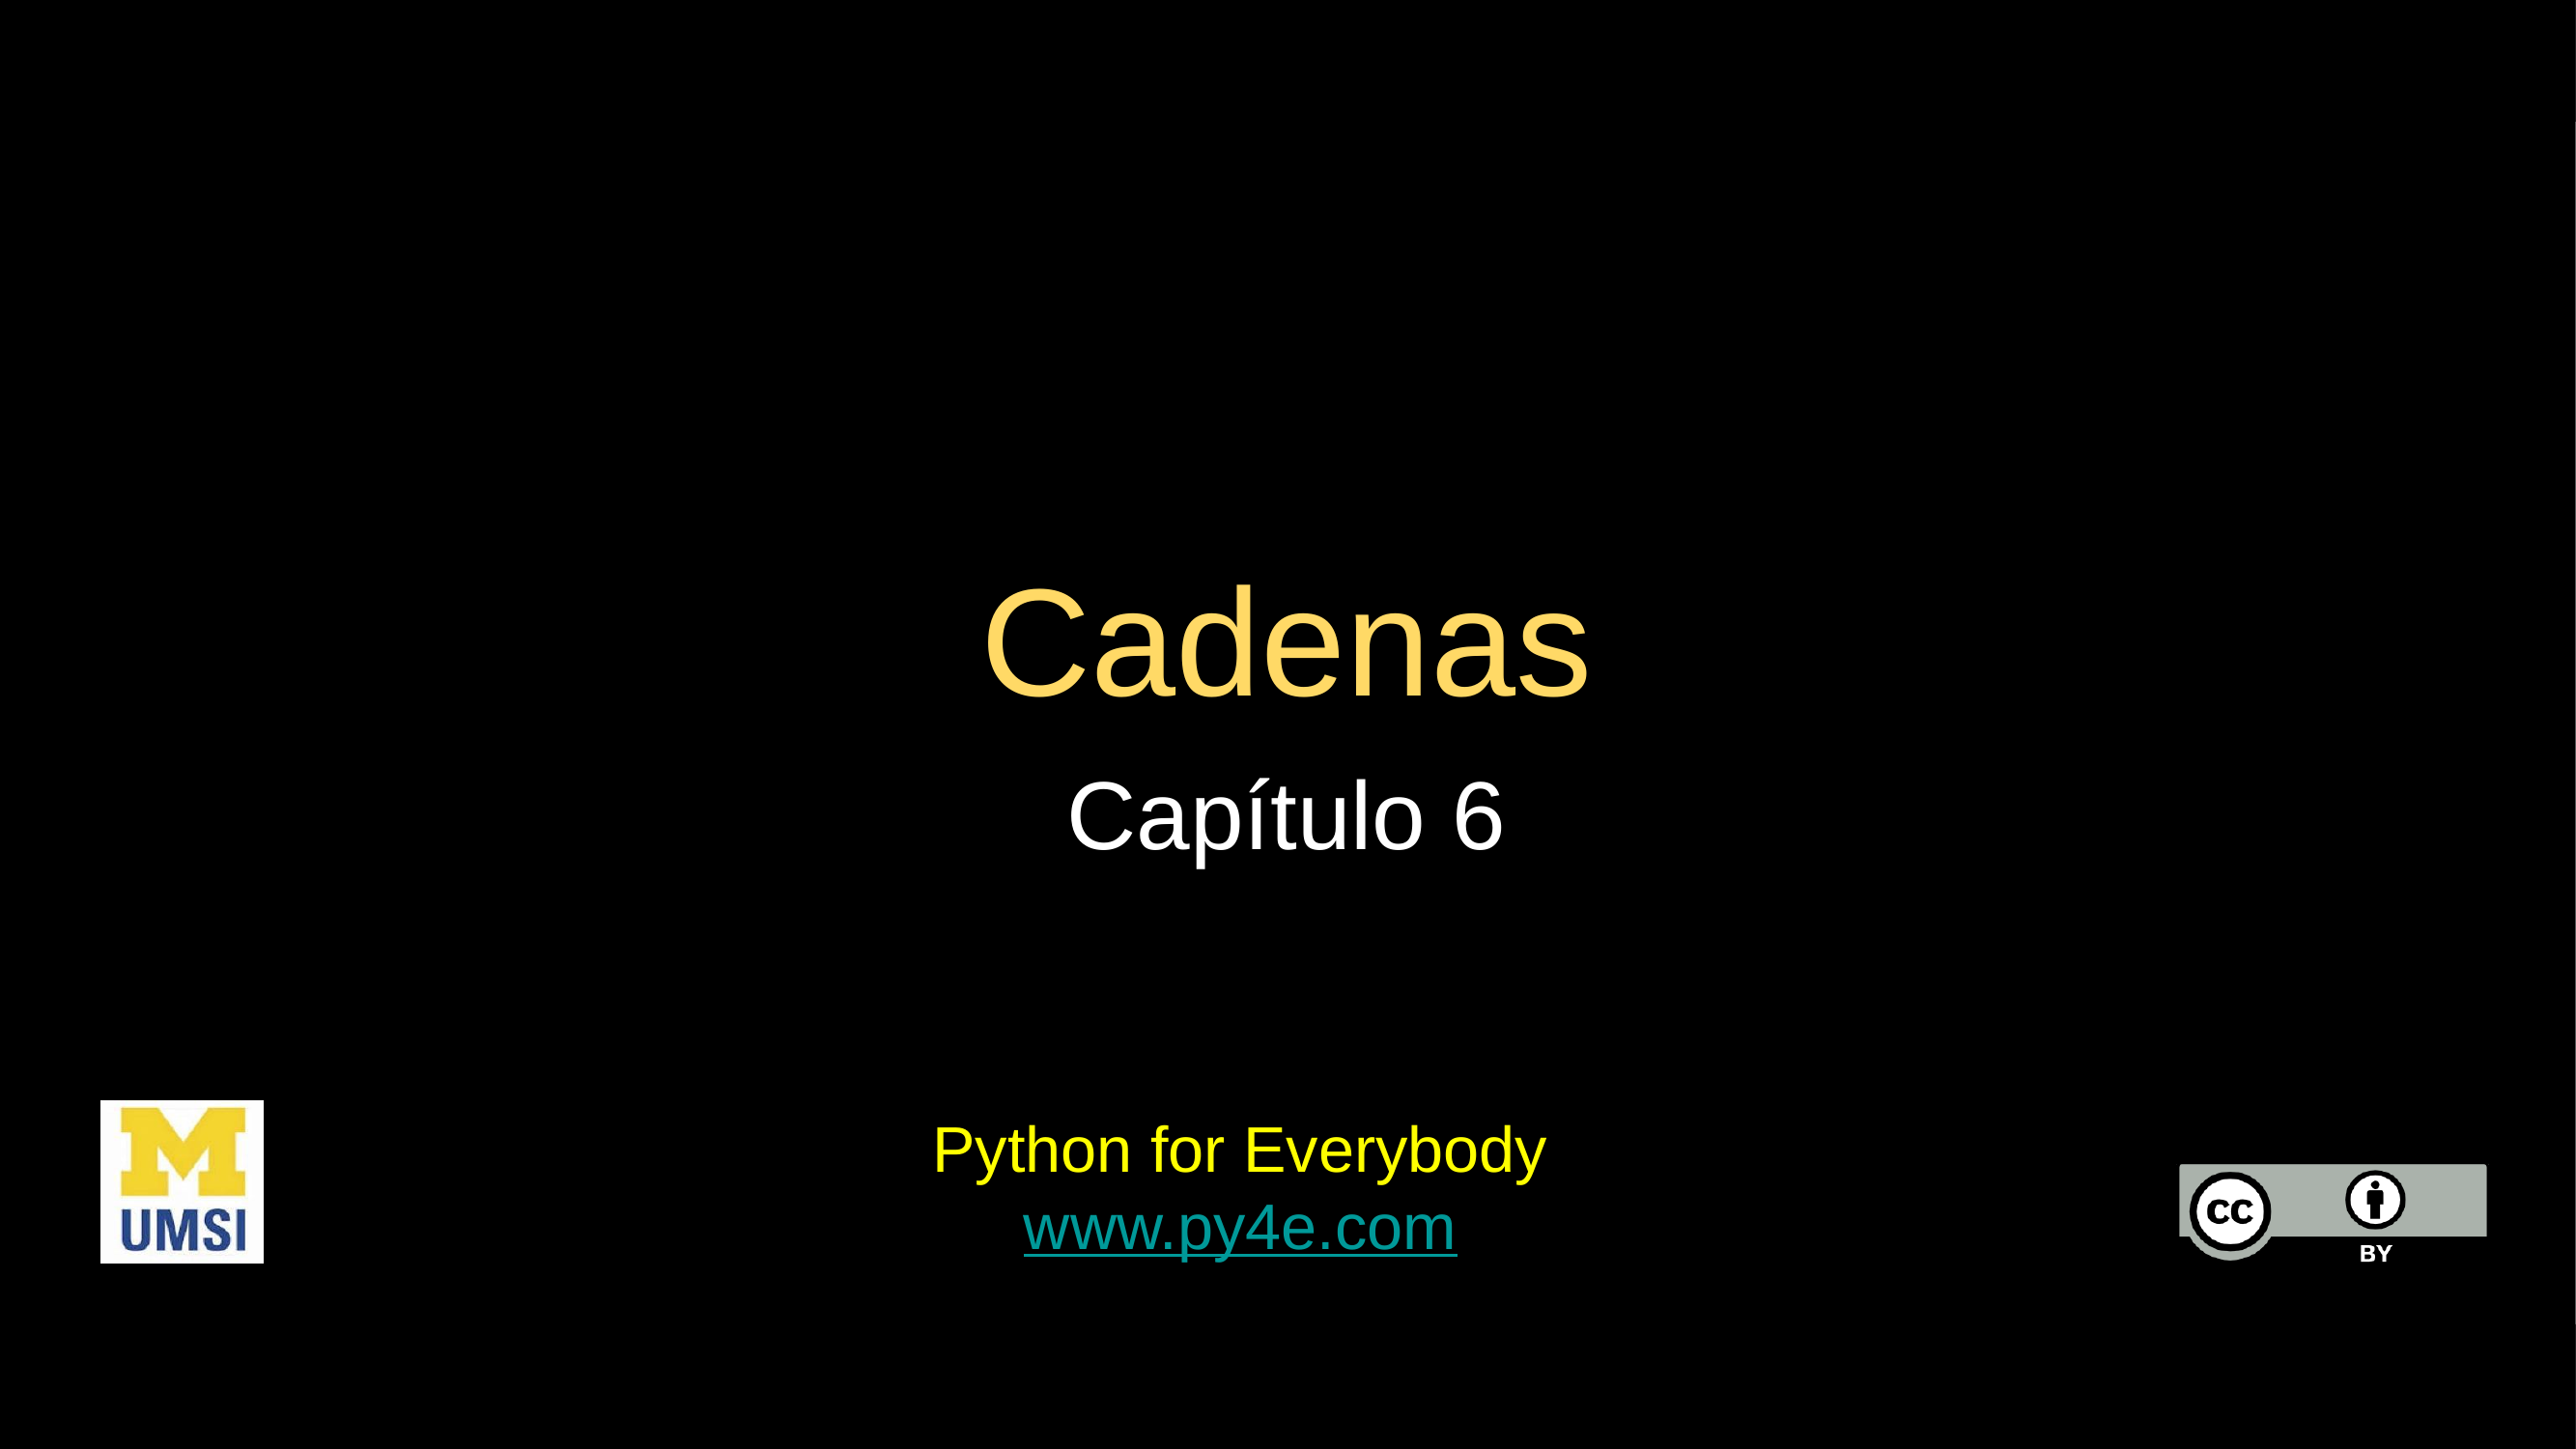

# Cadenas
Capítulo 6
Python for Everybody
www.py4e.com